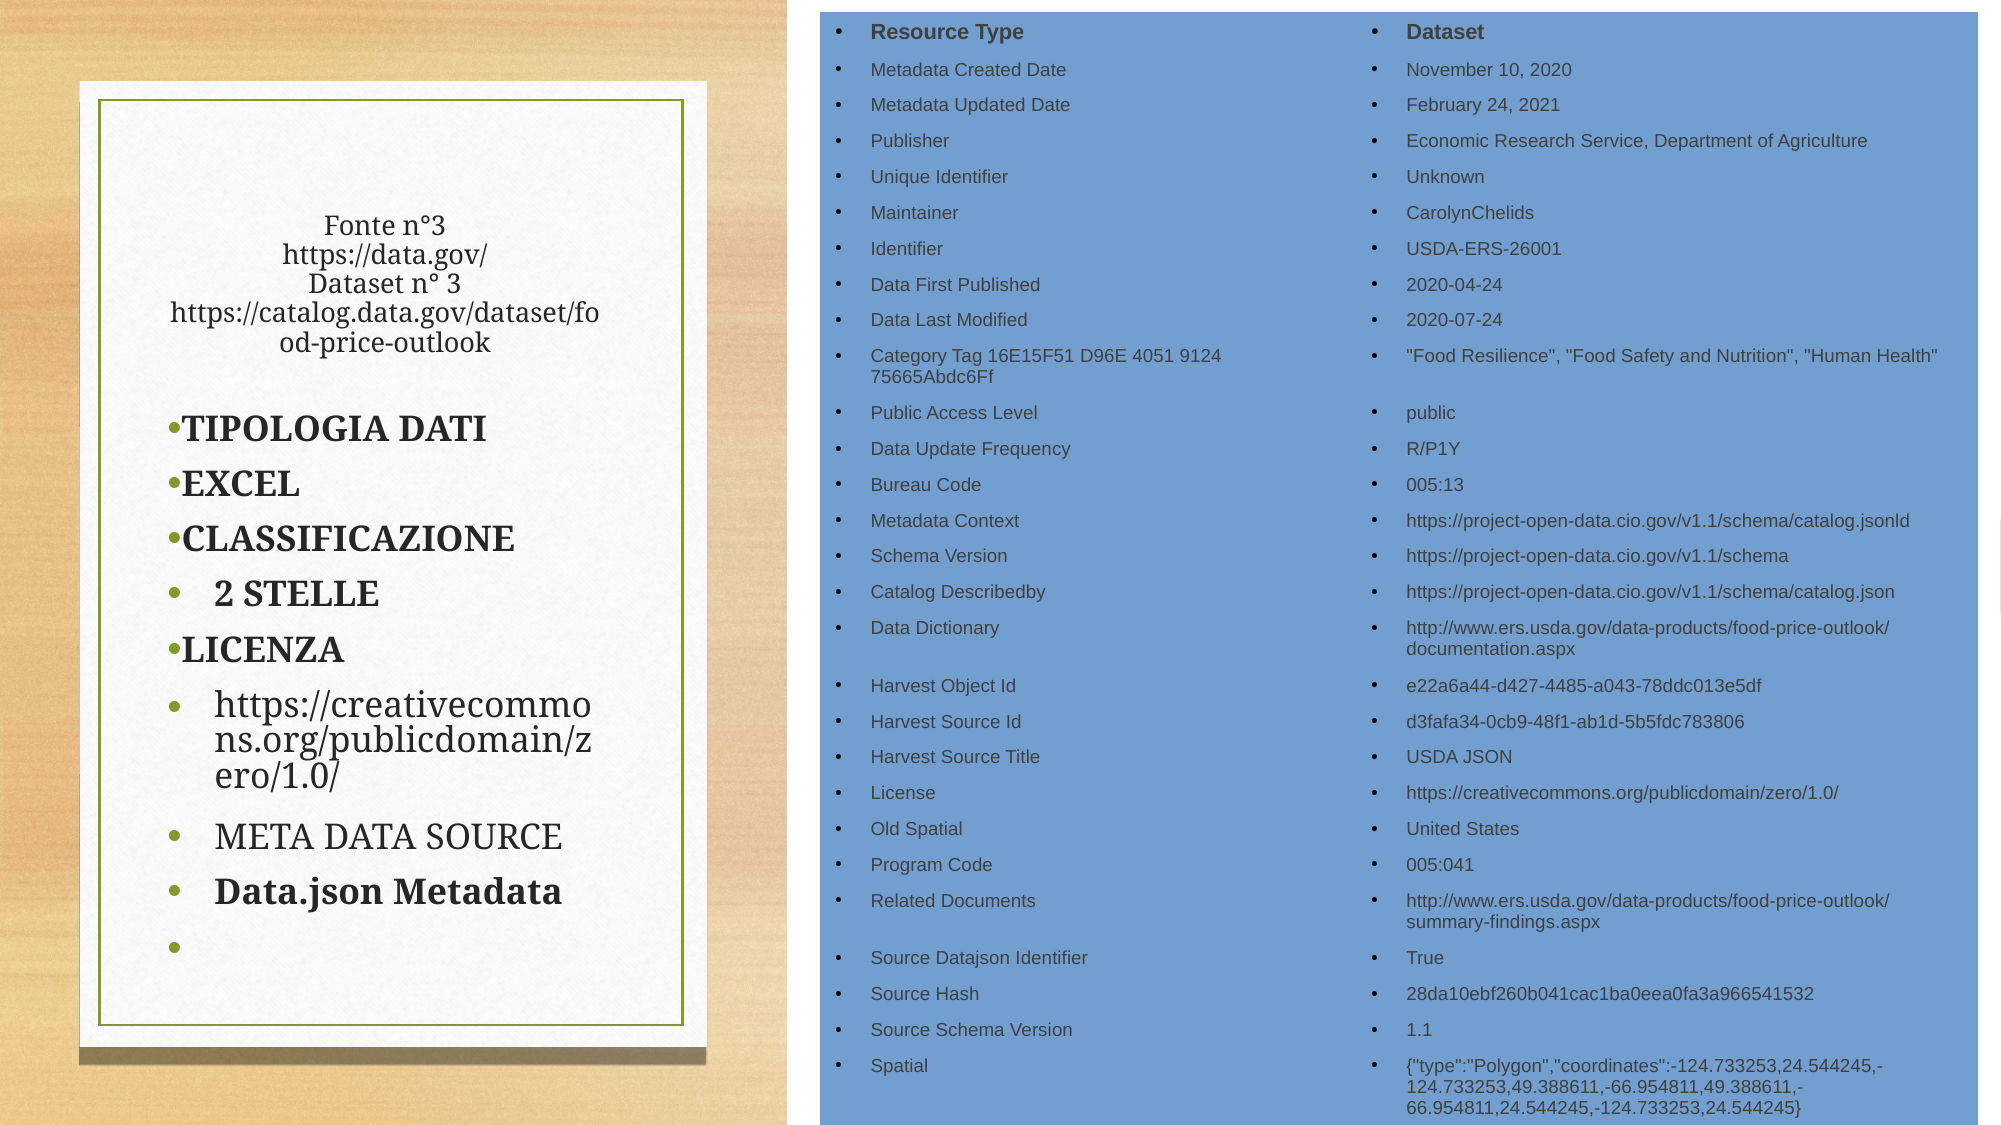

| Resource Type | Dataset |
| --- | --- |
| Metadata Created Date | November 10, 2020 |
| Metadata Updated Date | February 24, 2021 |
| Publisher | Economic Research Service, Department of Agriculture |
| Unique Identifier | Unknown |
| Maintainer | CarolynChelids |
| Identifier | USDA-ERS-26001 |
| Data First Published | 2020-04-24 |
| Data Last Modified | 2020-07-24 |
| Category Tag 16E15F51 D96E 4051 9124 75665Abdc6Ff | "Food Resilience", "Food Safety and Nutrition", "Human Health" |
| Public Access Level | public |
| Data Update Frequency | R/P1Y |
| Bureau Code | 005:13 |
| Metadata Context | https://project-open-data.cio.gov/v1.1/schema/catalog.jsonld |
| Schema Version | https://project-open-data.cio.gov/v1.1/schema |
| Catalog Describedby | https://project-open-data.cio.gov/v1.1/schema/catalog.json |
| Data Dictionary | http://www.ers.usda.gov/data-products/food-price-outlook/documentation.aspx |
| Harvest Object Id | e22a6a44-d427-4485-a043-78ddc013e5df |
| Harvest Source Id | d3fafa34-0cb9-48f1-ab1d-5b5fdc783806 |
| Harvest Source Title | USDA JSON |
| License | https://creativecommons.org/publicdomain/zero/1.0/ |
| Old Spatial | United States |
| Program Code | 005:041 |
| Related Documents | http://www.ers.usda.gov/data-products/food-price-outlook/summary-findings.aspx |
| Source Datajson Identifier | True |
| Source Hash | 28da10ebf260b041cac1ba0eea0fa3a966541532 |
| Source Schema Version | 1.1 |
| Spatial | {"type":"Polygon","coordinates":-124.733253,24.544245,-124.733253,49.388611,-66.954811,49.388611,-66.954811,24.544245,-124.733253,24.544245} |
# Fonte n°3 https://data.gov/ Dataset n° 3 https://catalog.data.gov/dataset/food-price-outlook
TIPOLOGIA DATI
EXCEL
CLASSIFICAZIONE
2 STELLE
LICENZA
https://creativecommons.org/publicdomain/zero/1.0/
META DATA SOURCE
Data.json Metadata